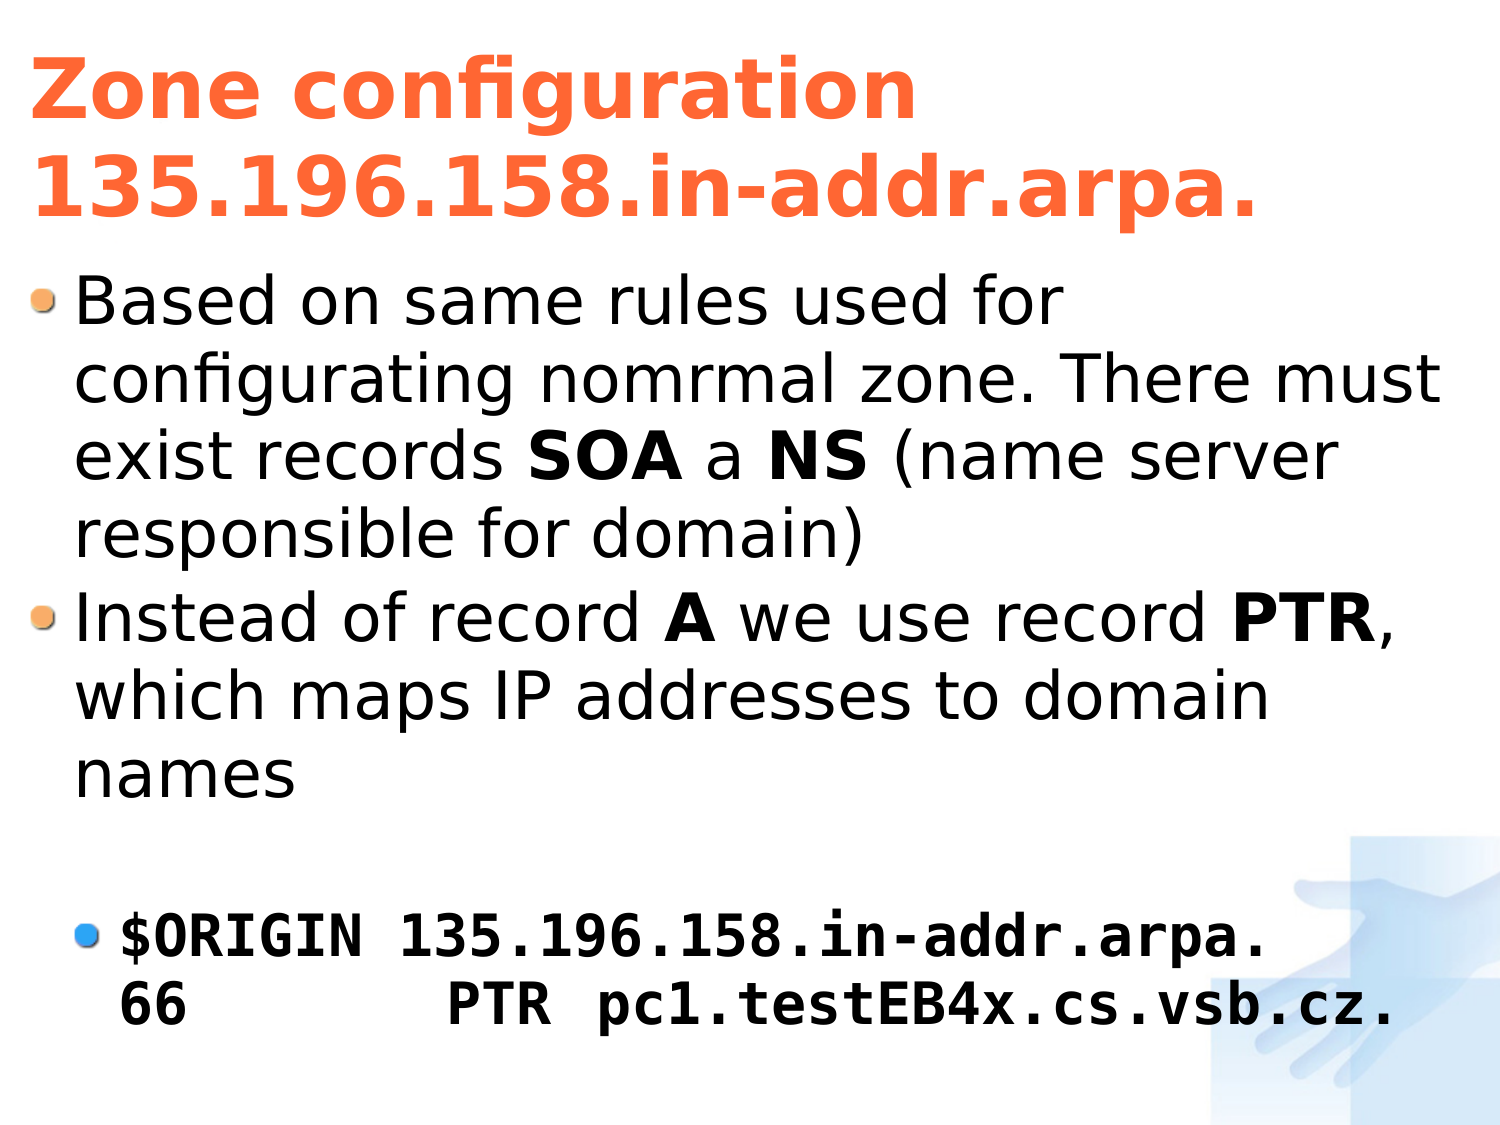

# Zone configuration 135.196.158.in-addr.arpa.
Based on same rules used for configurating nomrmal zone. There must exist records SOA a NS (name server responsible for domain)
Instead of record A we use record PTR, which maps IP addresses to domain names
$ORIGIN 135.196.158.in-addr.arpa.
66		PTR	pc1.testEB4x.cs.vsb.cz.